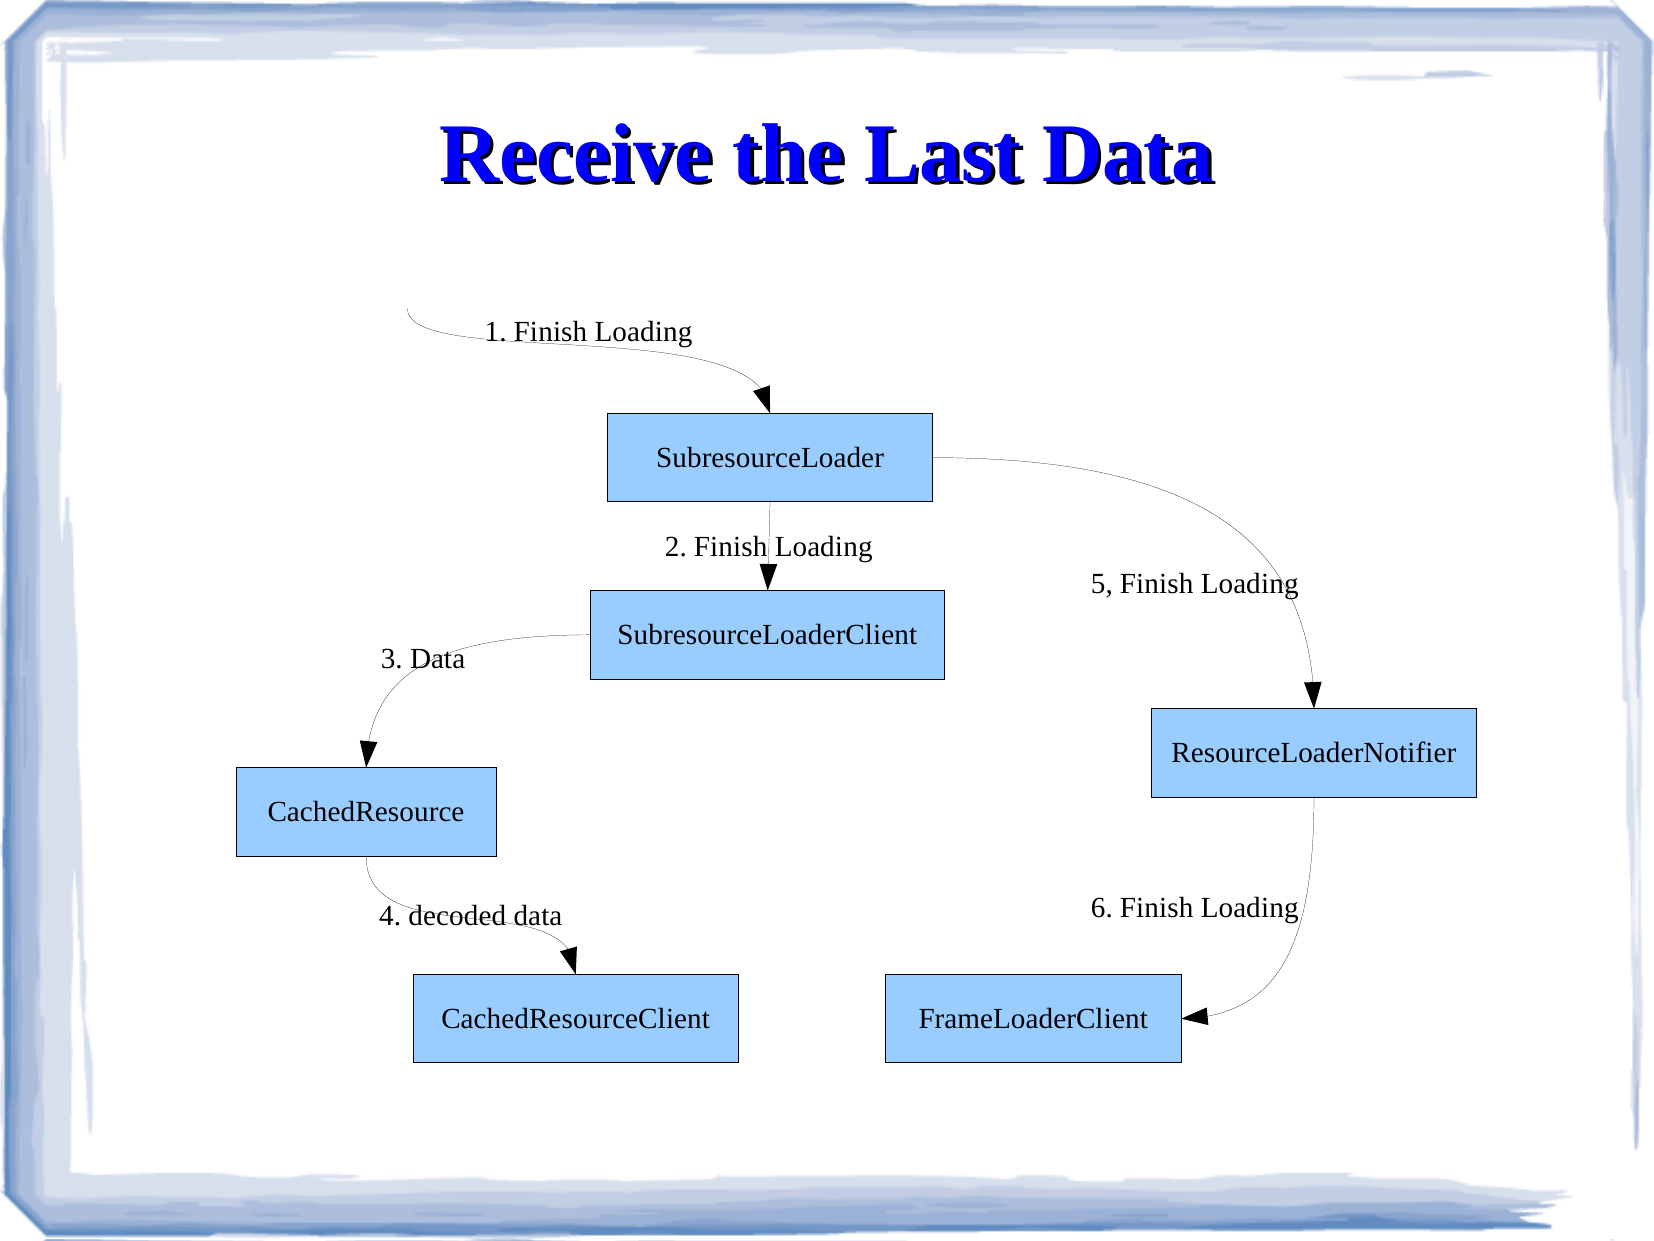

# Receive the Last Data
SubresourceLoader
SubresourceLoaderClient
ResourceLoaderNotifier
CachedResource
CachedResourceClient
FrameLoaderClient